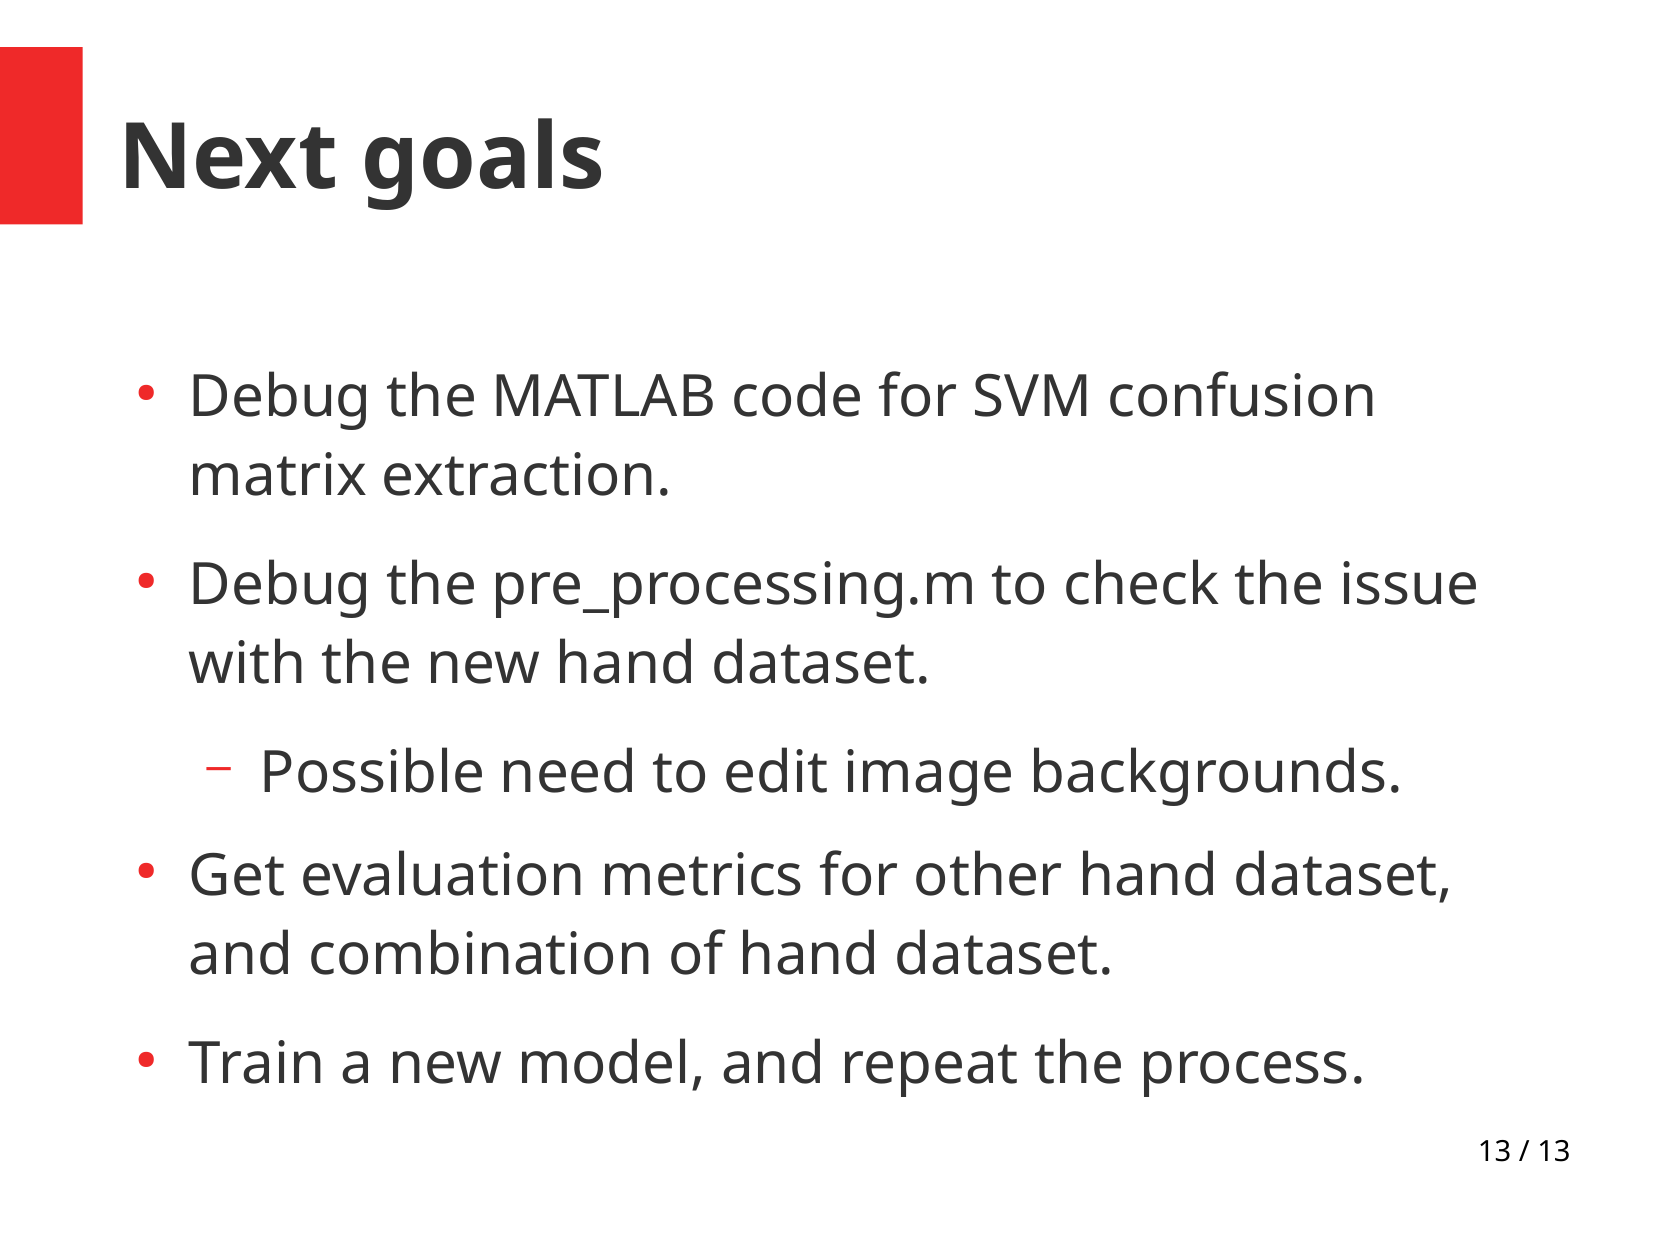

# Next goals
Debug the MATLAB code for SVM confusion matrix extraction.
Debug the pre_processing.m to check the issue with the new hand dataset.
Possible need to edit image backgrounds.
Get evaluation metrics for other hand dataset, and combination of hand dataset.
Train a new model, and repeat the process.
13